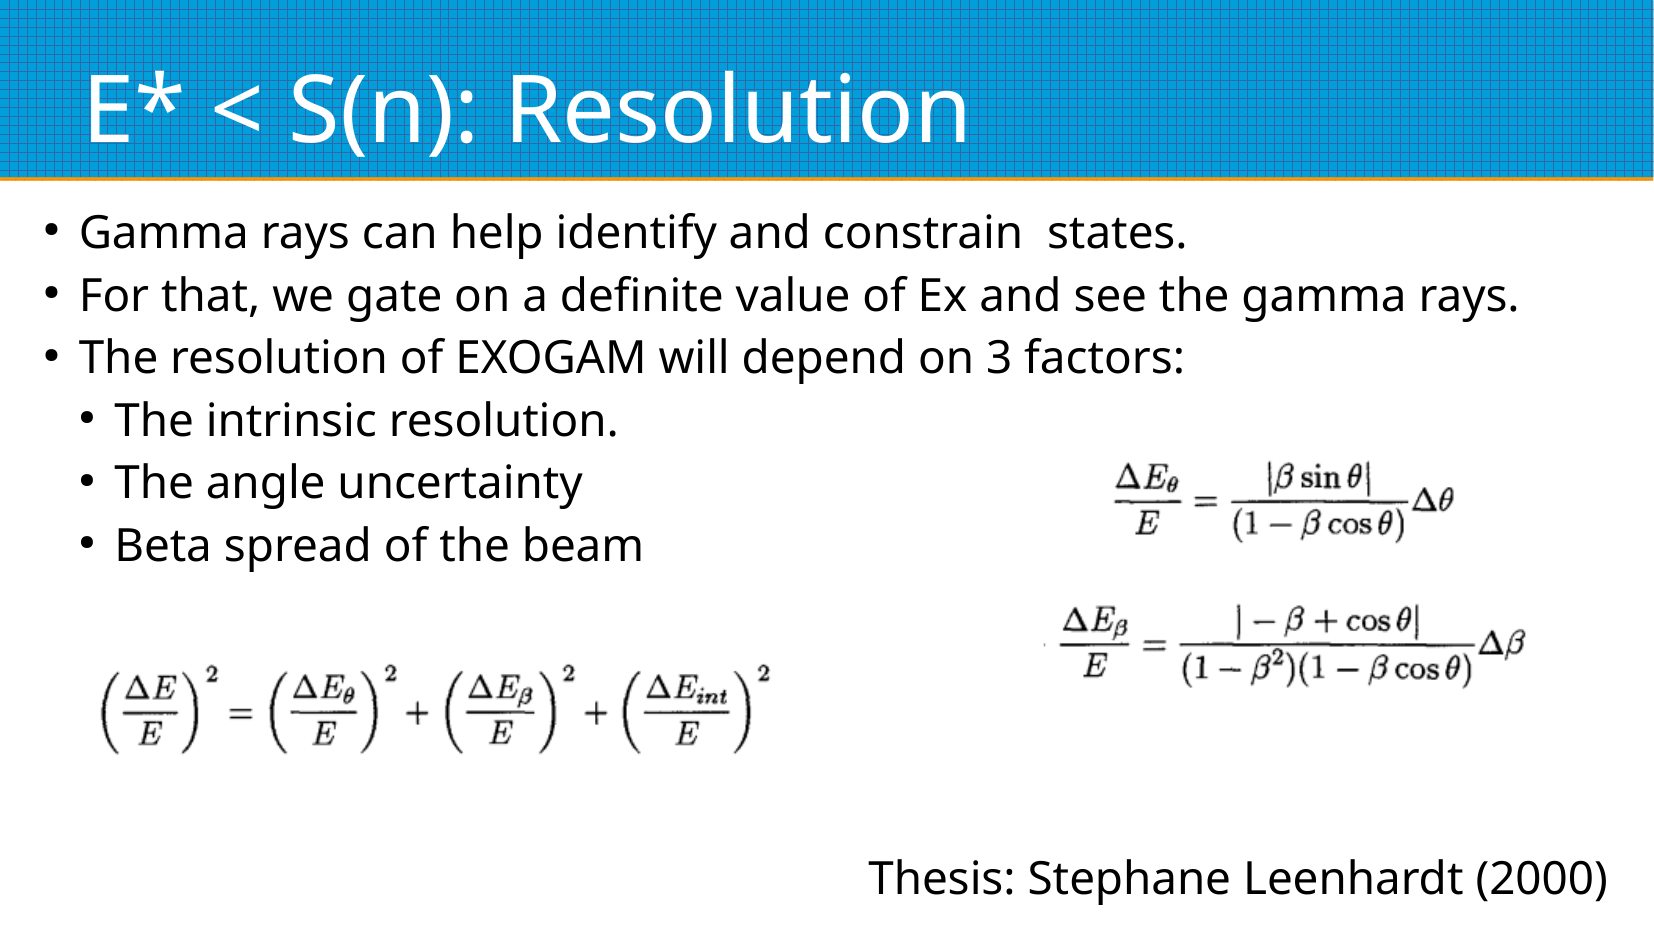

# E* < S(n): Resolution
Gamma rays can help identify and constrain states.
For that, we gate on a definite value of Ex and see the gamma rays.
The resolution of EXOGAM will depend on 3 factors:
The intrinsic resolution.
The angle uncertainty
Beta spread of the beam
Thesis: Stephane Leenhardt (2000)